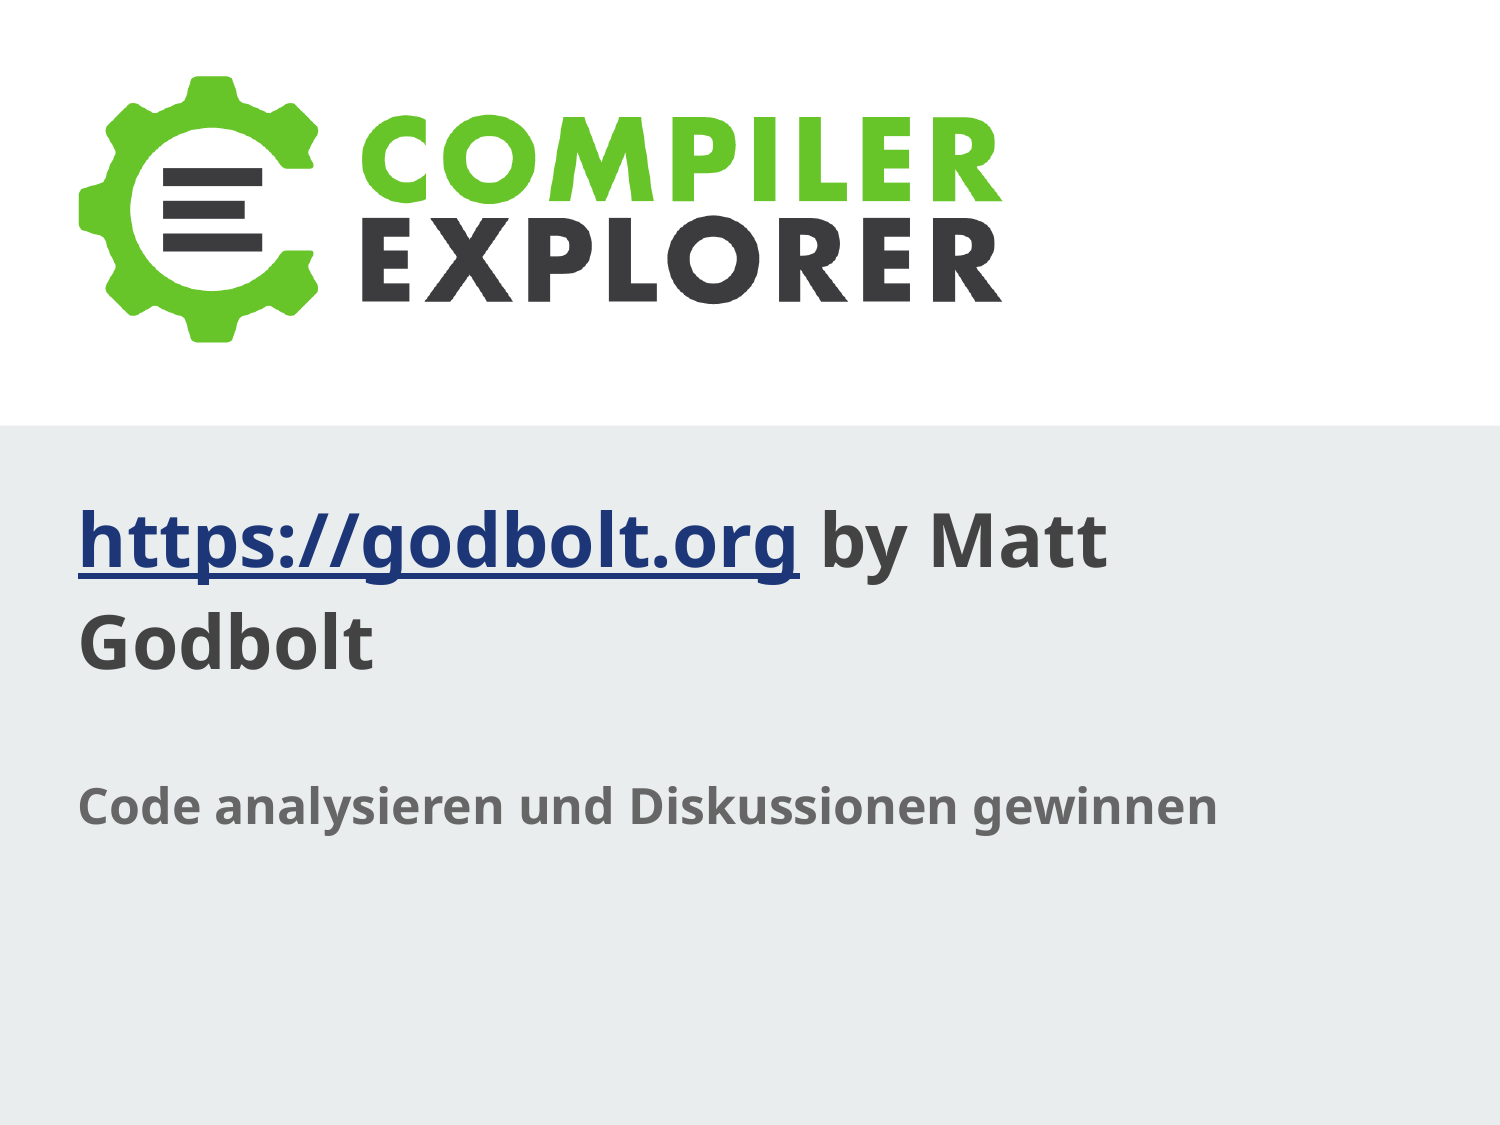

# https://godbolt.org by Matt Godbolt Code analysieren und Diskussionen gewinnen